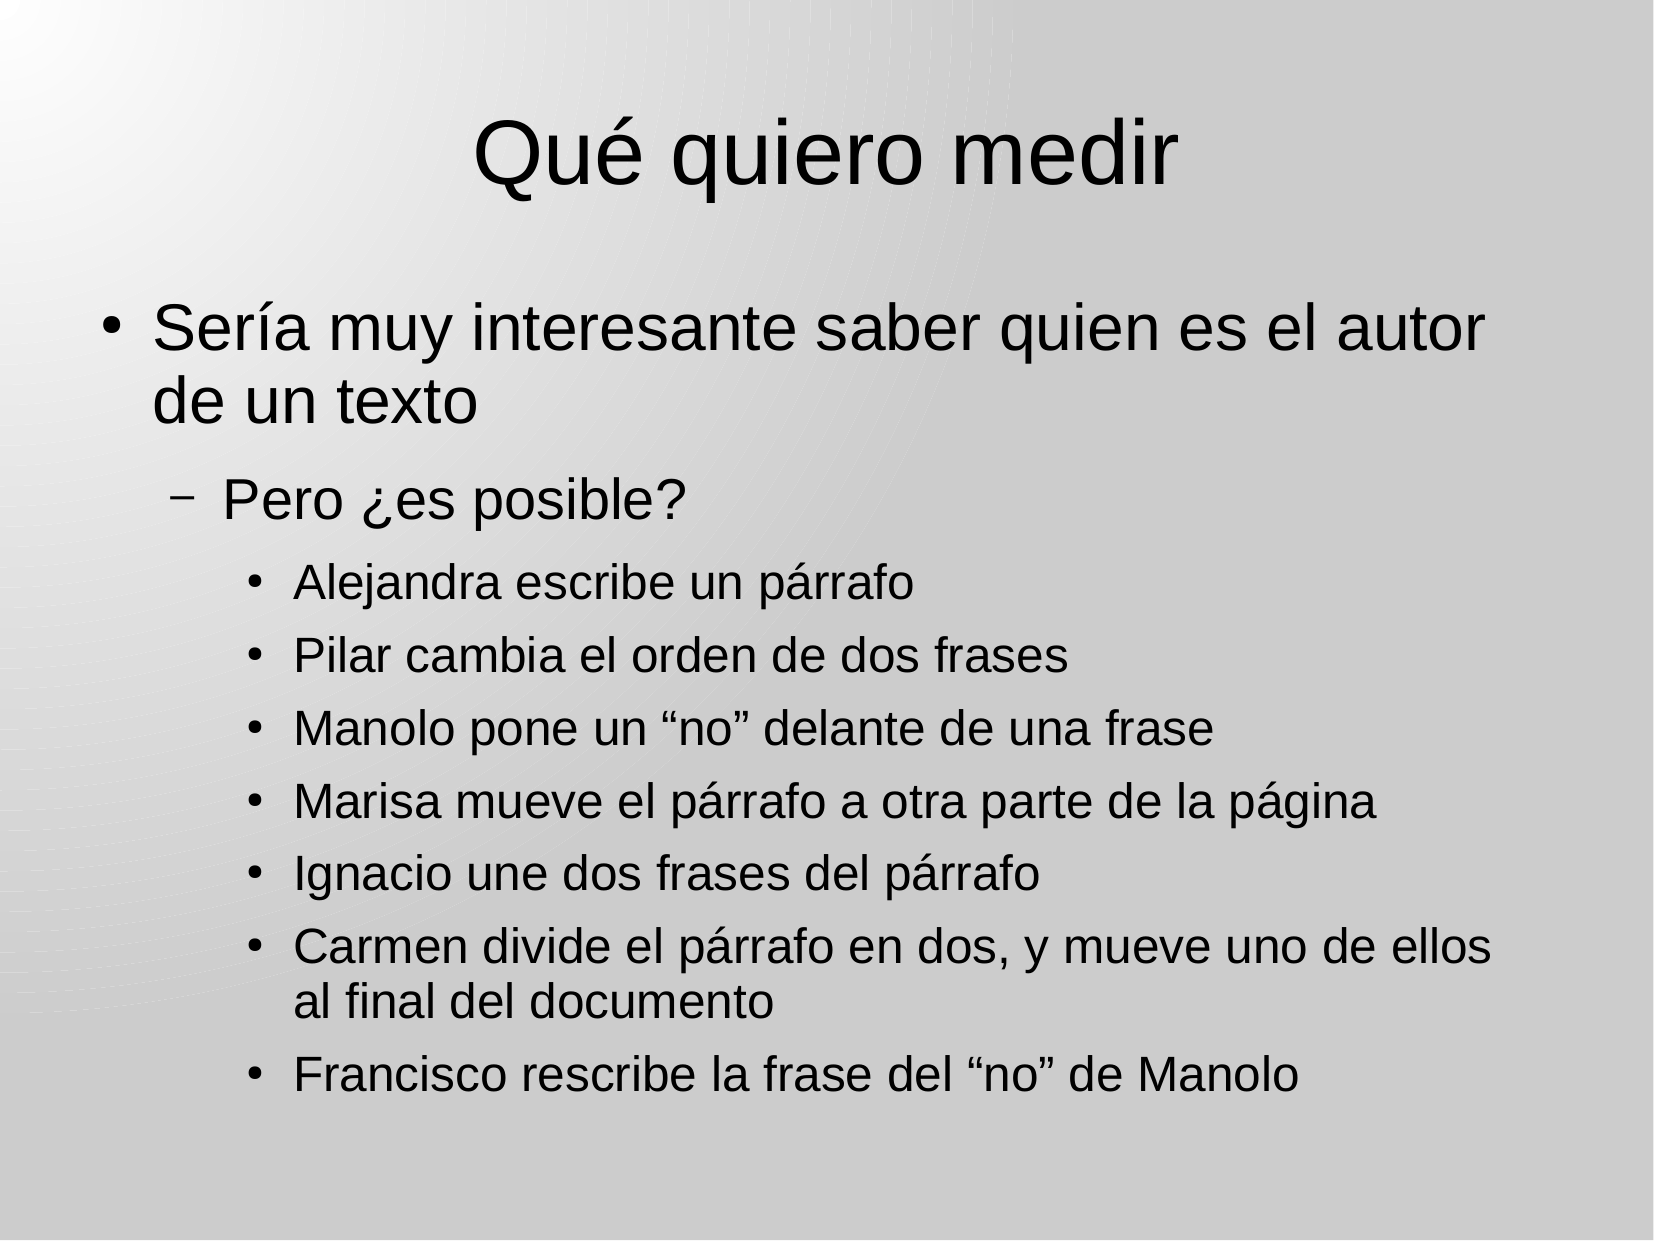

# Qué quiero medir
Sería muy interesante saber quien es el autor de un texto
Pero ¿es posible?
Alejandra escribe un párrafo
Pilar cambia el orden de dos frases
Manolo pone un “no” delante de una frase
Marisa mueve el párrafo a otra parte de la página
Ignacio une dos frases del párrafo
Carmen divide el párrafo en dos, y mueve uno de ellos al final del documento
Francisco rescribe la frase del “no” de Manolo